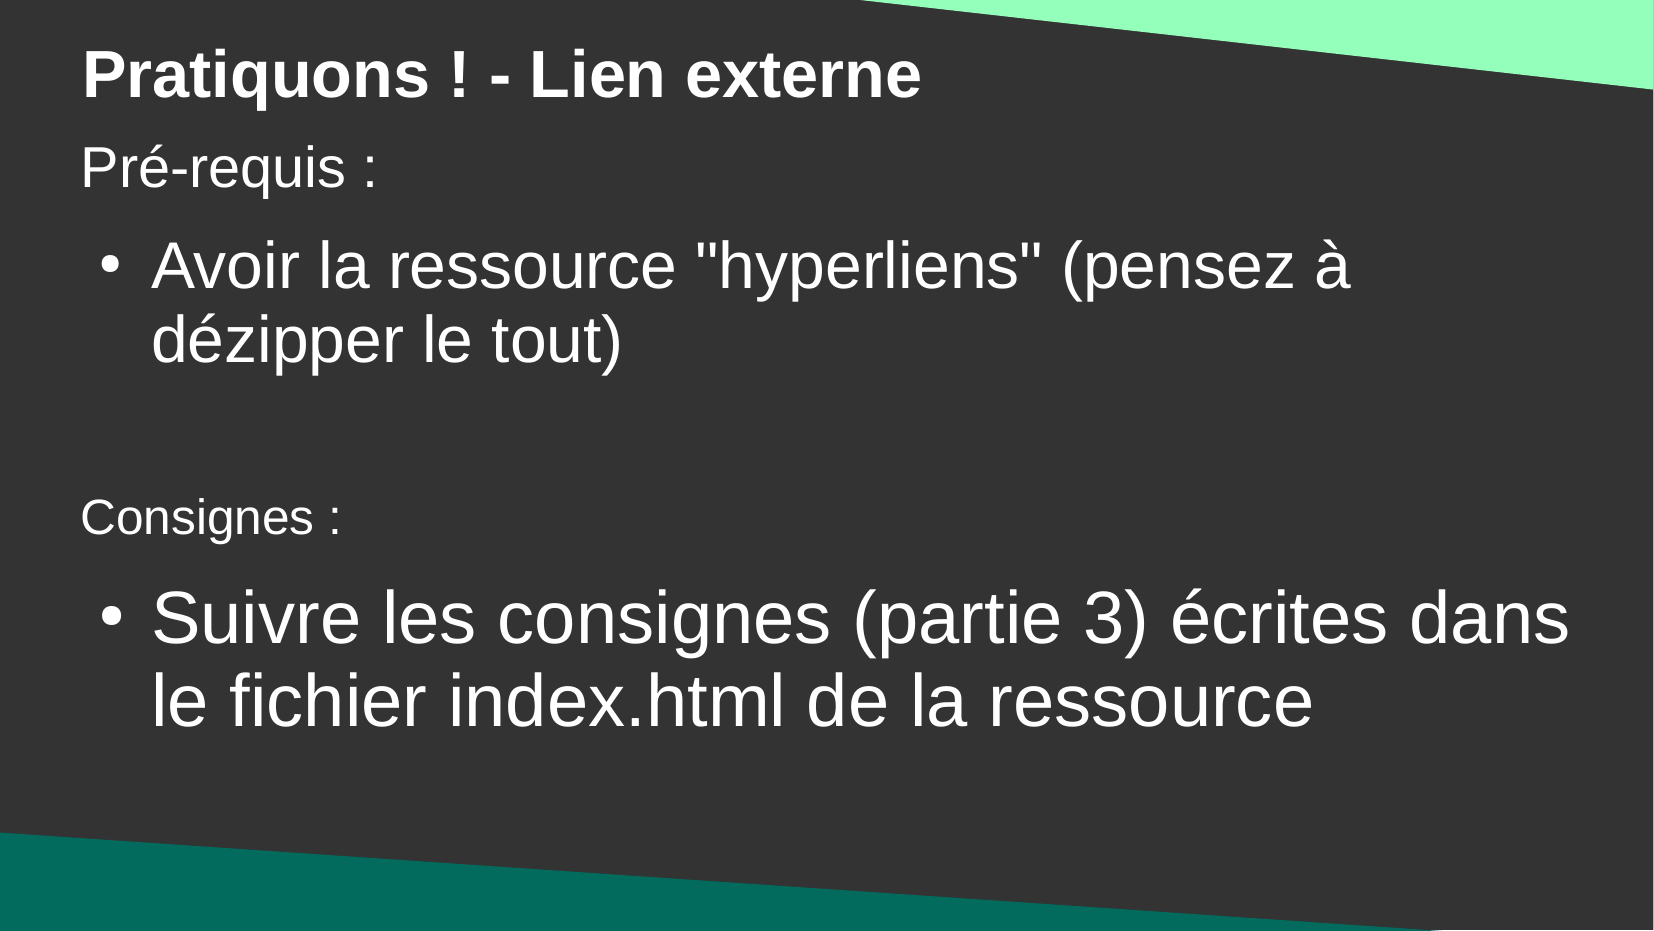

# Pratiquons ! - Lien externe
Pré-requis :
Avoir la ressource "hyperliens" (pensez à dézipper le tout)
Consignes :
Suivre les consignes (partie 3) écrites dans le fichier index.html de la ressource